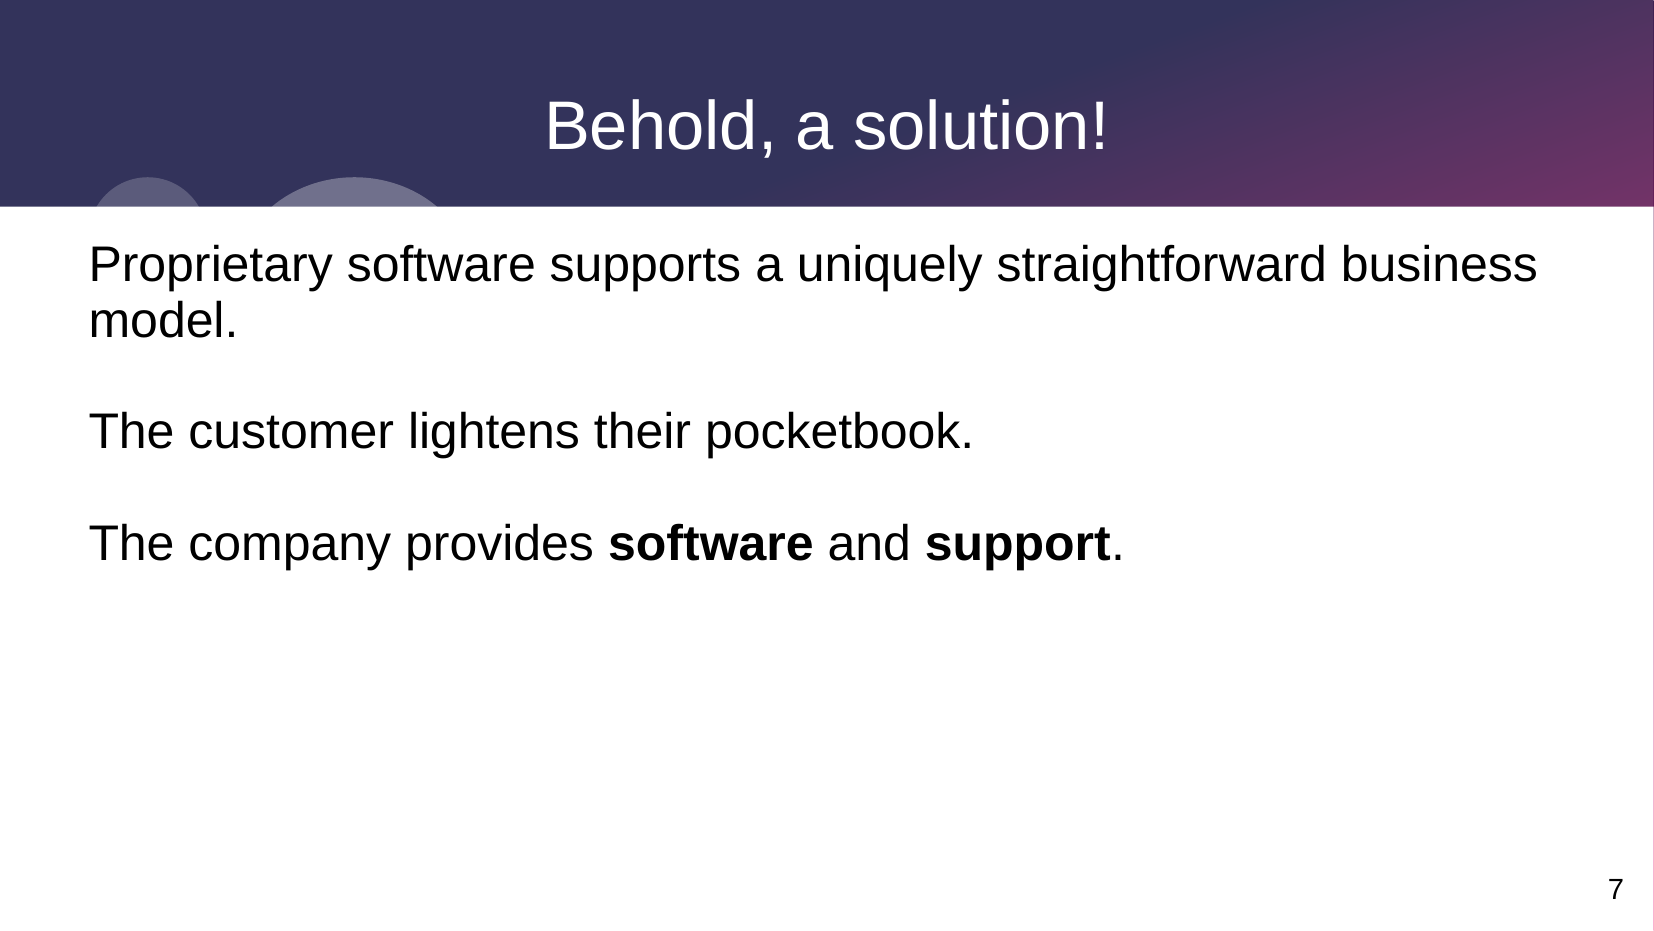

# Behold, a solution!
Proprietary software supports a uniquely straightforward business model.
The customer lightens their pocketbook.
The company provides software and support.